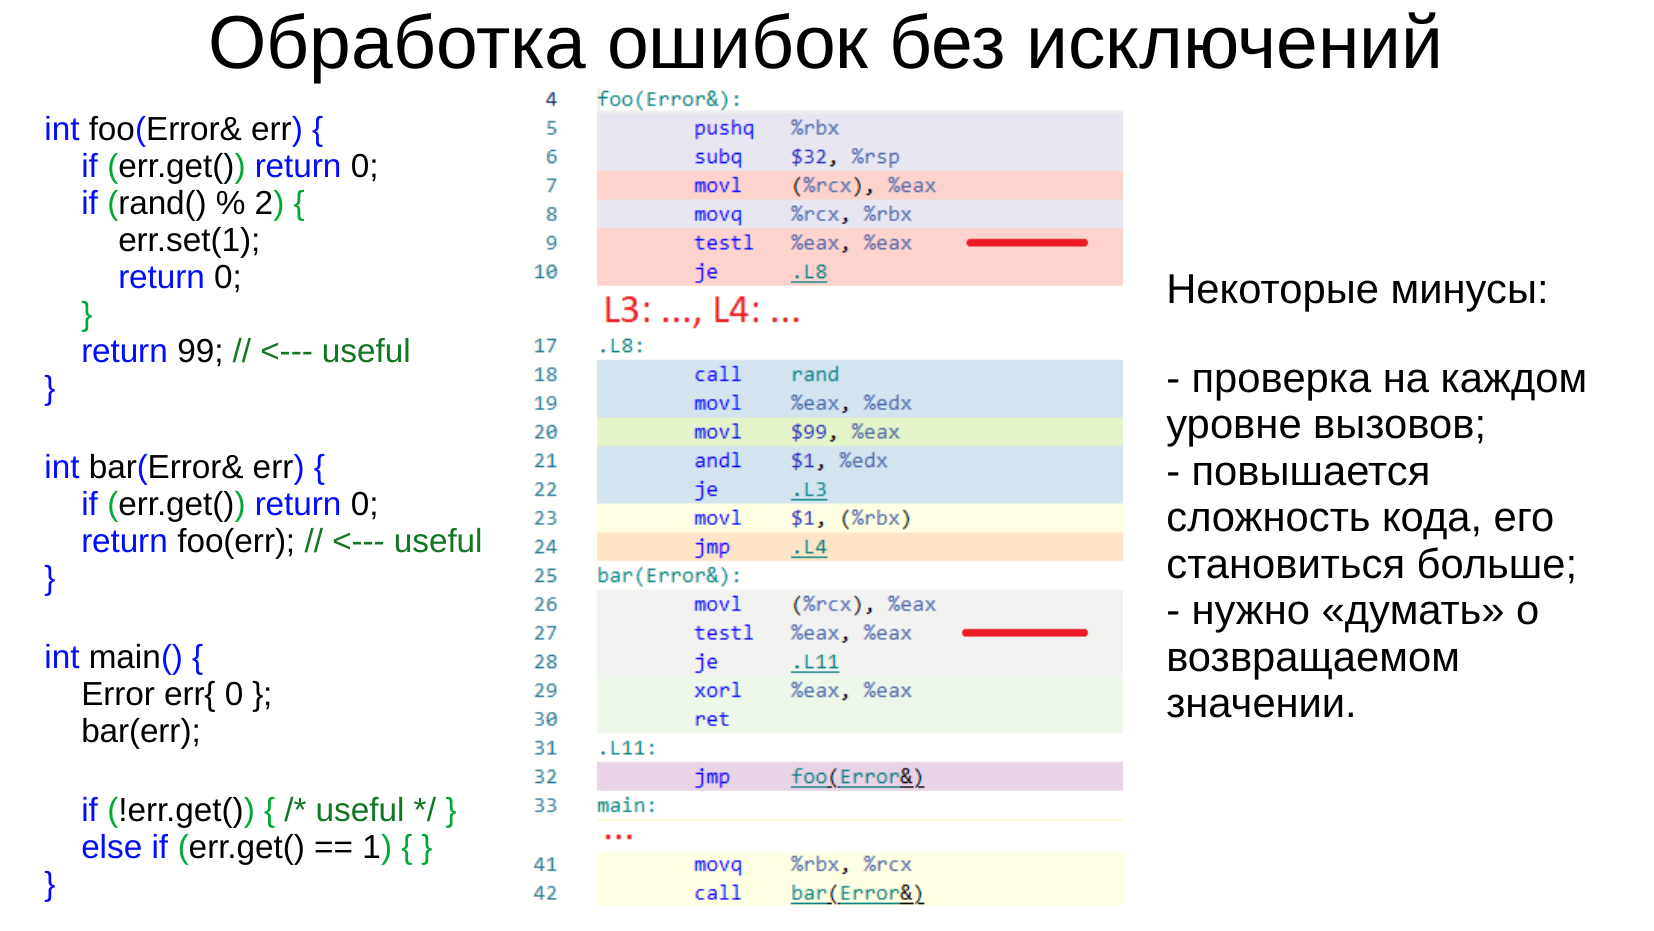

# Обработка ошибок без исключений
int foo(Error& err) {
 if (err.get()) return 0;
 if (rand() % 2) {
 err.set(1);
 return 0;
 }
 return 99; // <--- useful
}
int bar(Error& err) {
 if (err.get()) return 0;
 return foo(err); // <--- useful
}
int main() {
 Error err{ 0 };
 bar(err);
 if (!err.get()) { /* useful */ }
 else if (err.get() == 1) { }
}
Некоторые минусы:
- проверка на каждом уровне вызовов;
- повышается сложность кода, его становиться больше;
- нужно «думать» о возвращаемом значении.